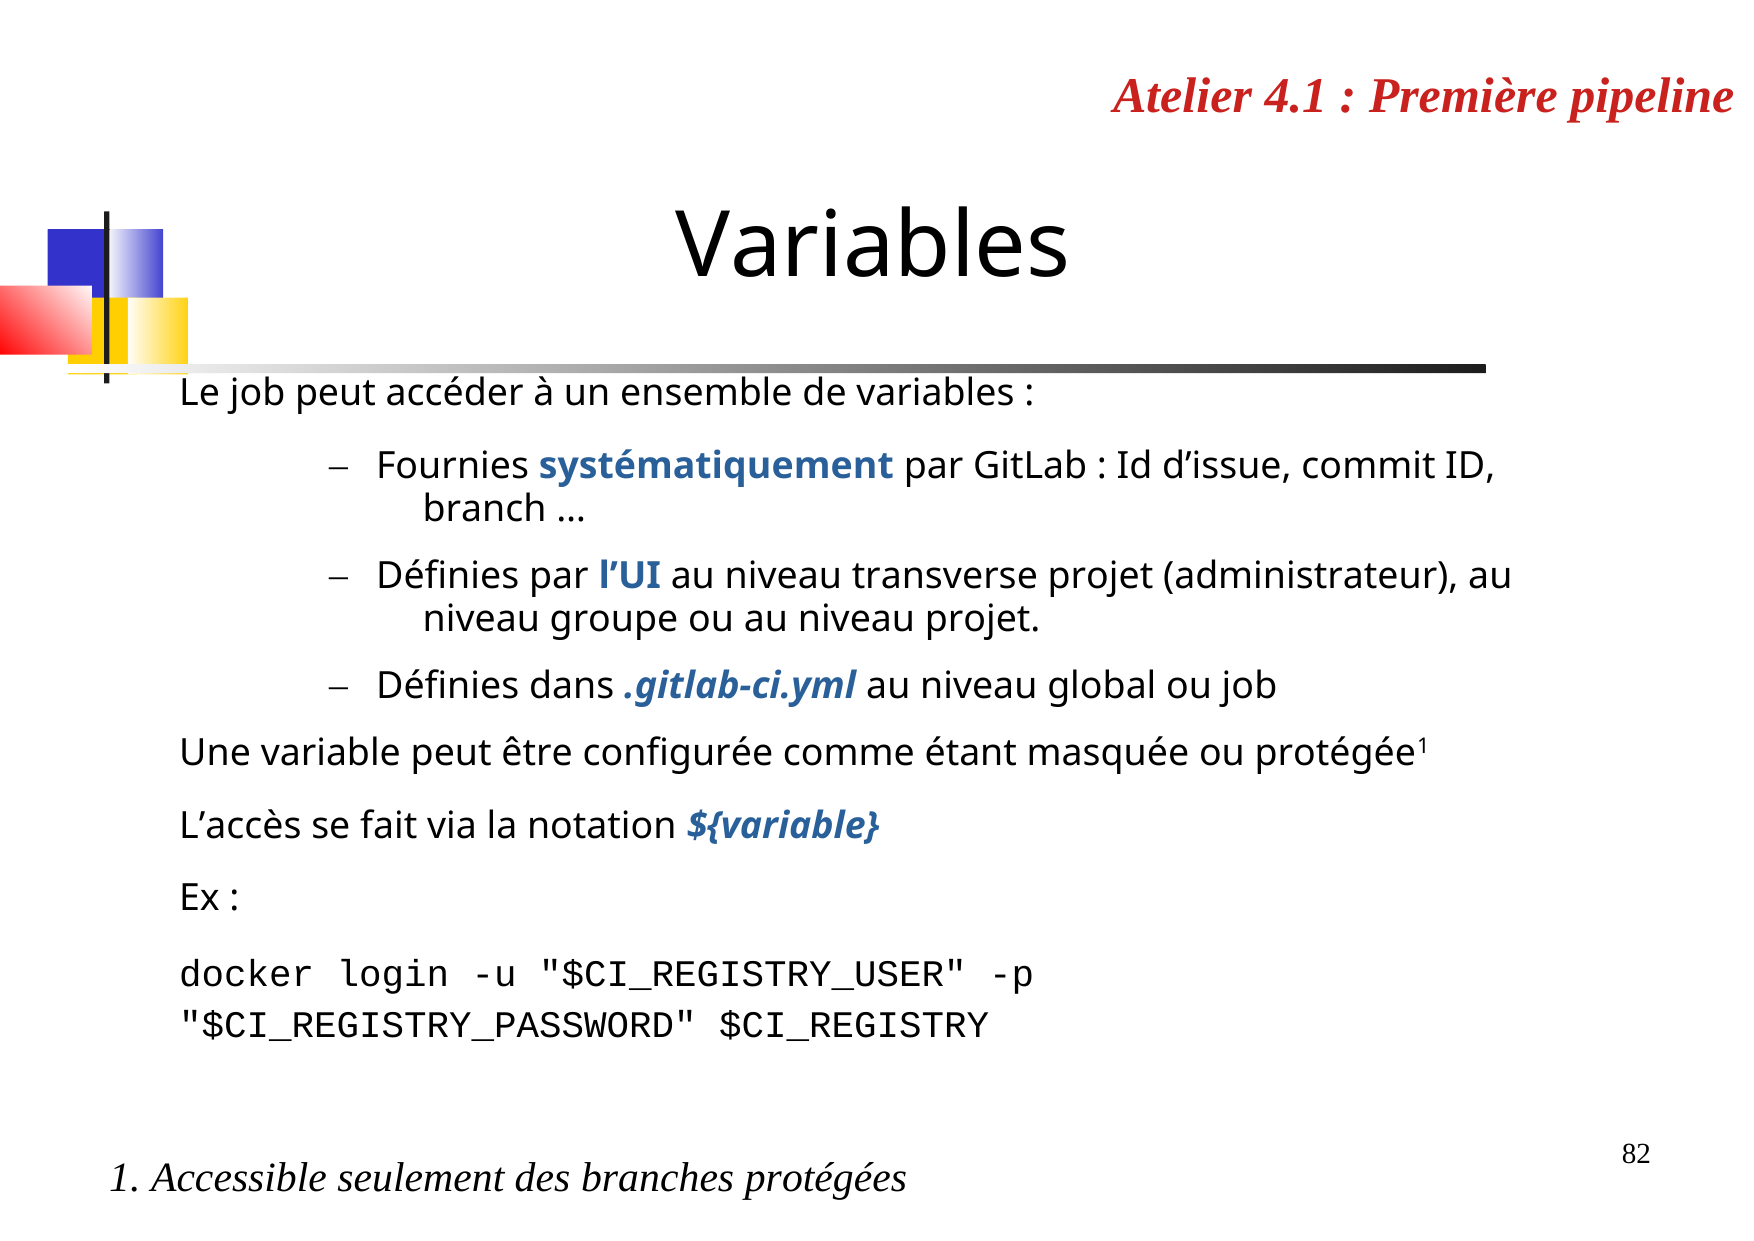

Atelier 4.1 : Première pipeline
# Variables
Le job peut accéder à un ensemble de variables :
Fournies systématiquement par GitLab : Id d’issue, commit ID, branch …
Définies par l’UI au niveau transverse projet (administrateur), au niveau groupe ou au niveau projet.
Définies dans .gitlab-ci.yml au niveau global ou job
Une variable peut être configurée comme étant masquée ou protégée1
L’accès se fait via la notation ${variable}
Ex :
docker login -u "$CI_REGISTRY_USER" -p
"$CI_REGISTRY_PASSWORD" $CI_REGISTRY
1. Accessible seulement des branches protégées